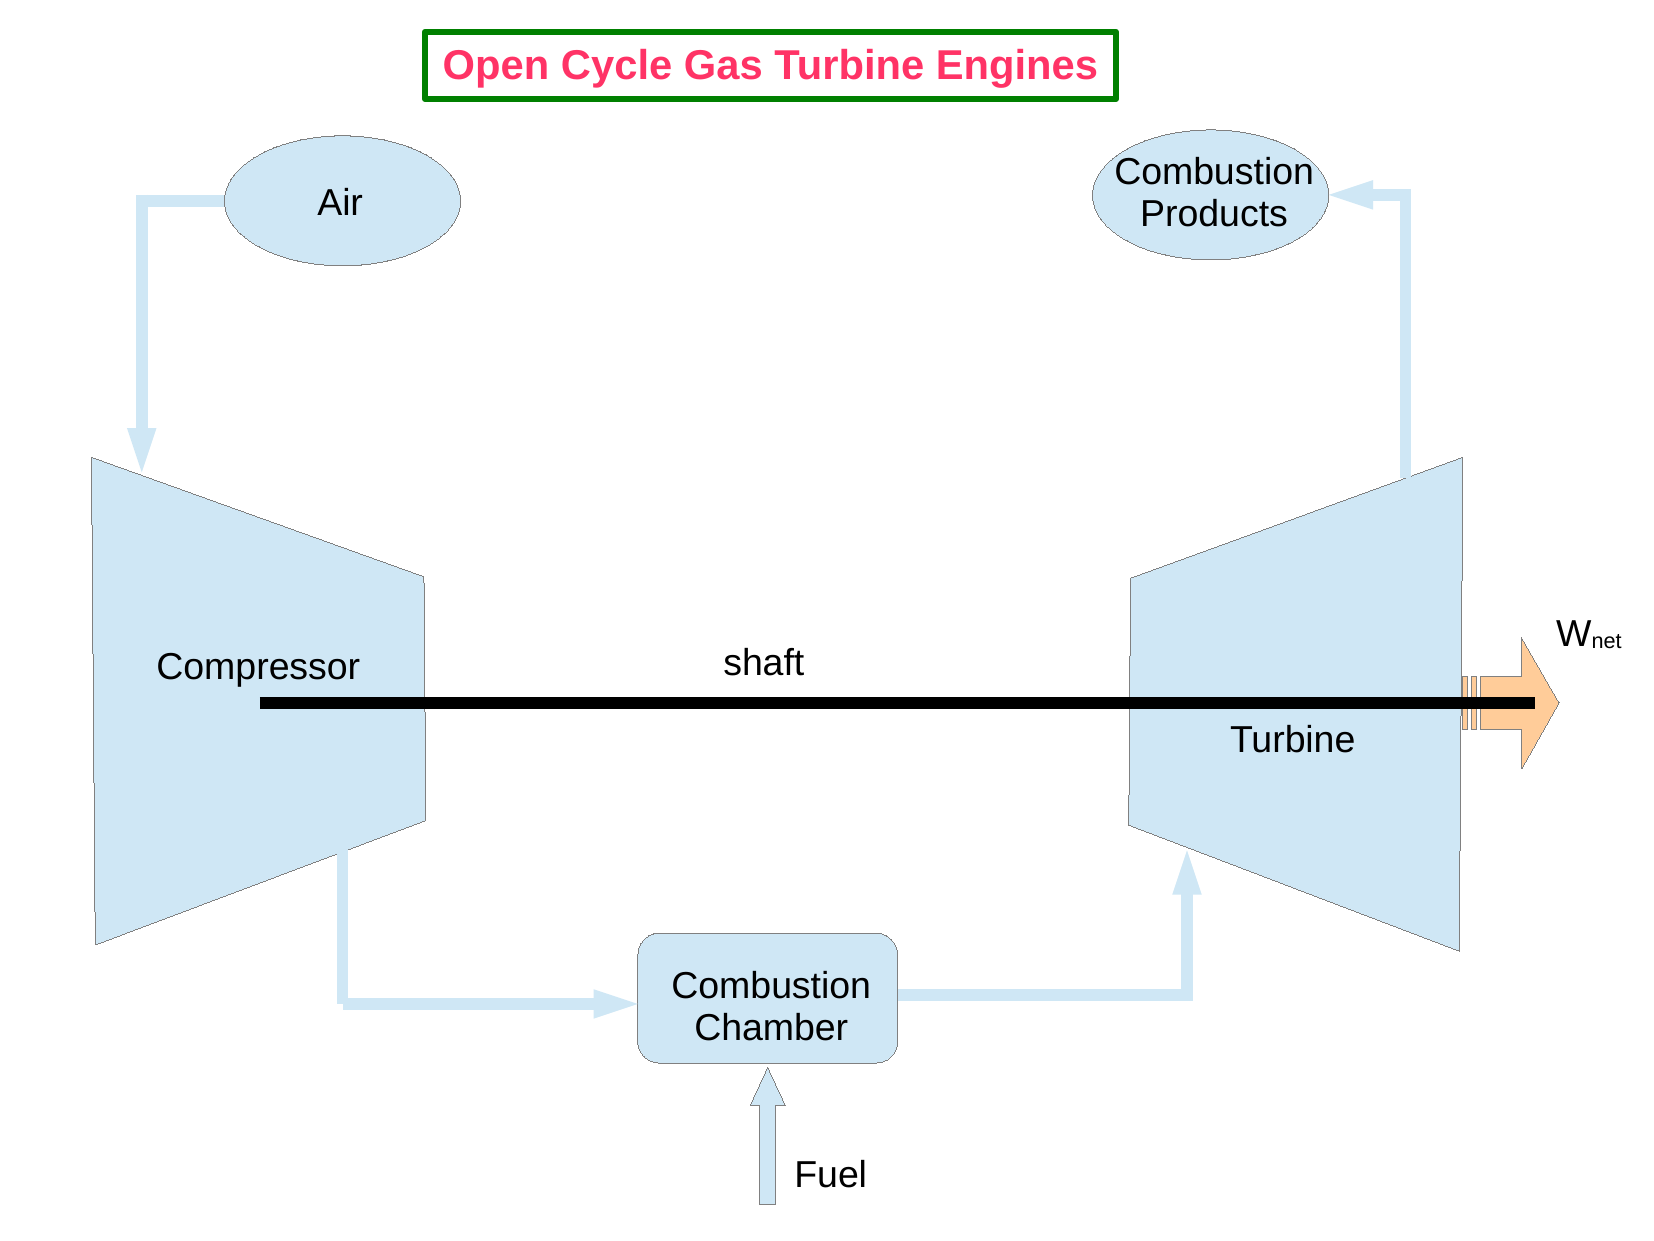

Open Cycle Gas Turbine Engines
Combustion
Products
Air
Wnet
shaft
Compressor
Turbine
Combustion
Chamber
Fuel